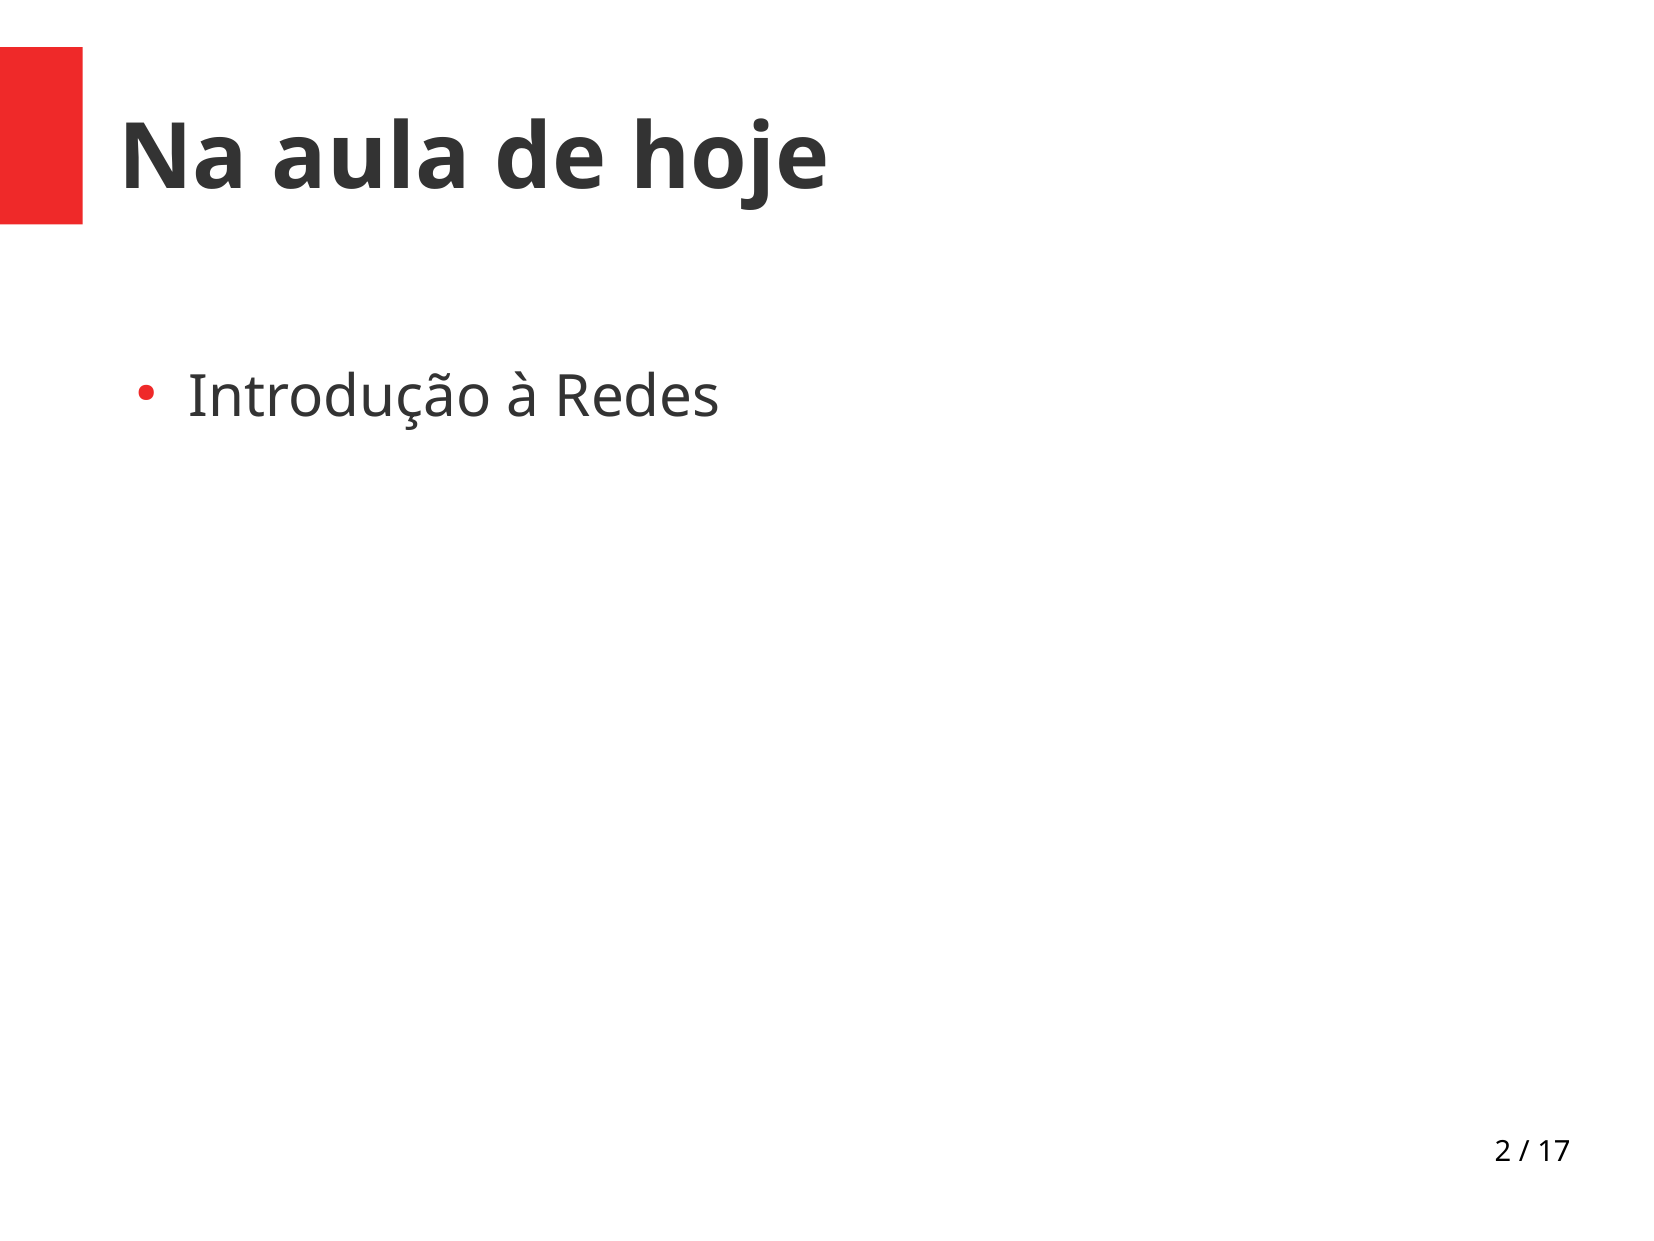

# Na aula de hoje
Introdução à Redes
2